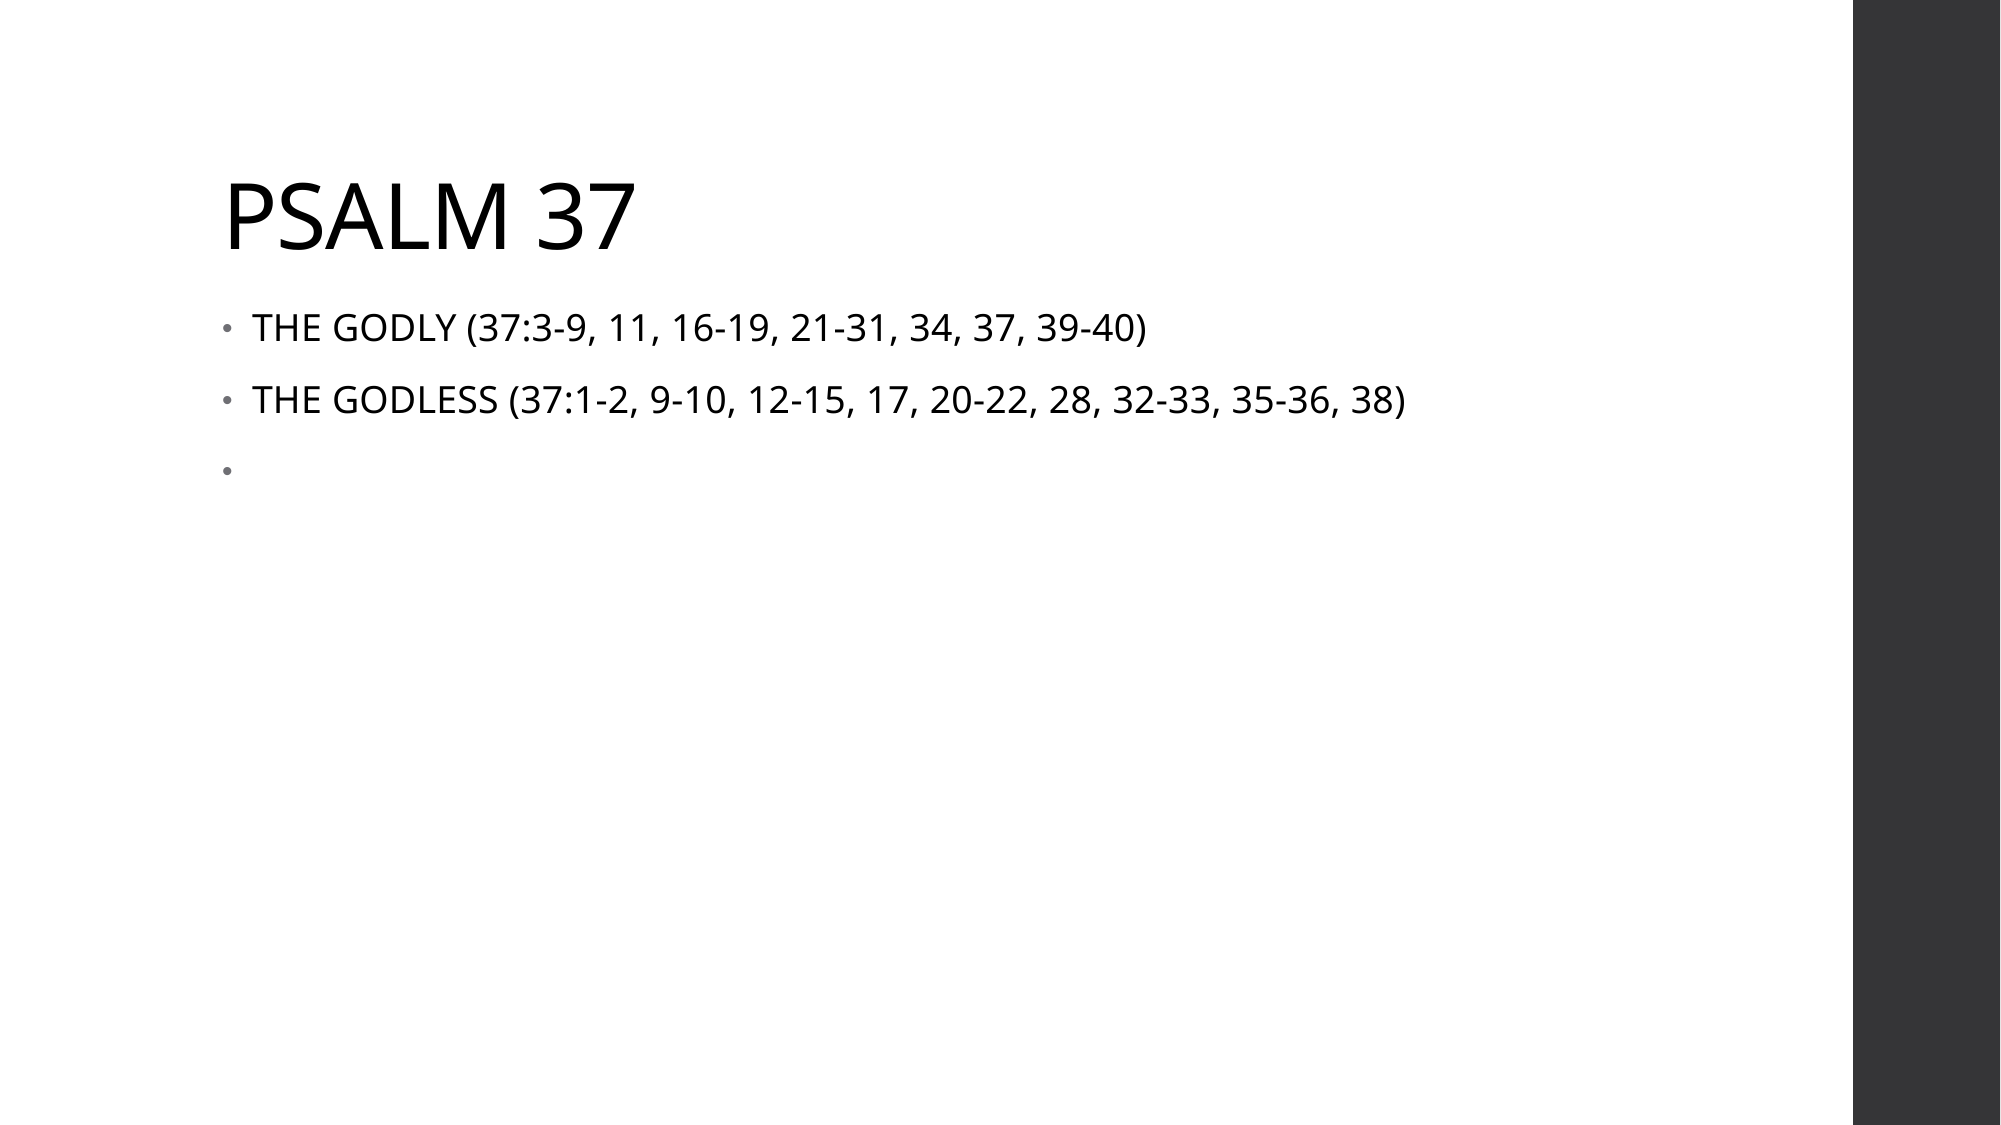

# PSALM 37
THE GODLY (37:3-9, 11, 16-19, 21-31, 34, 37, 39-40)
THE GODLESS (37:1-2, 9-10, 12-15, 17, 20-22, 28, 32-33, 35-36, 38)